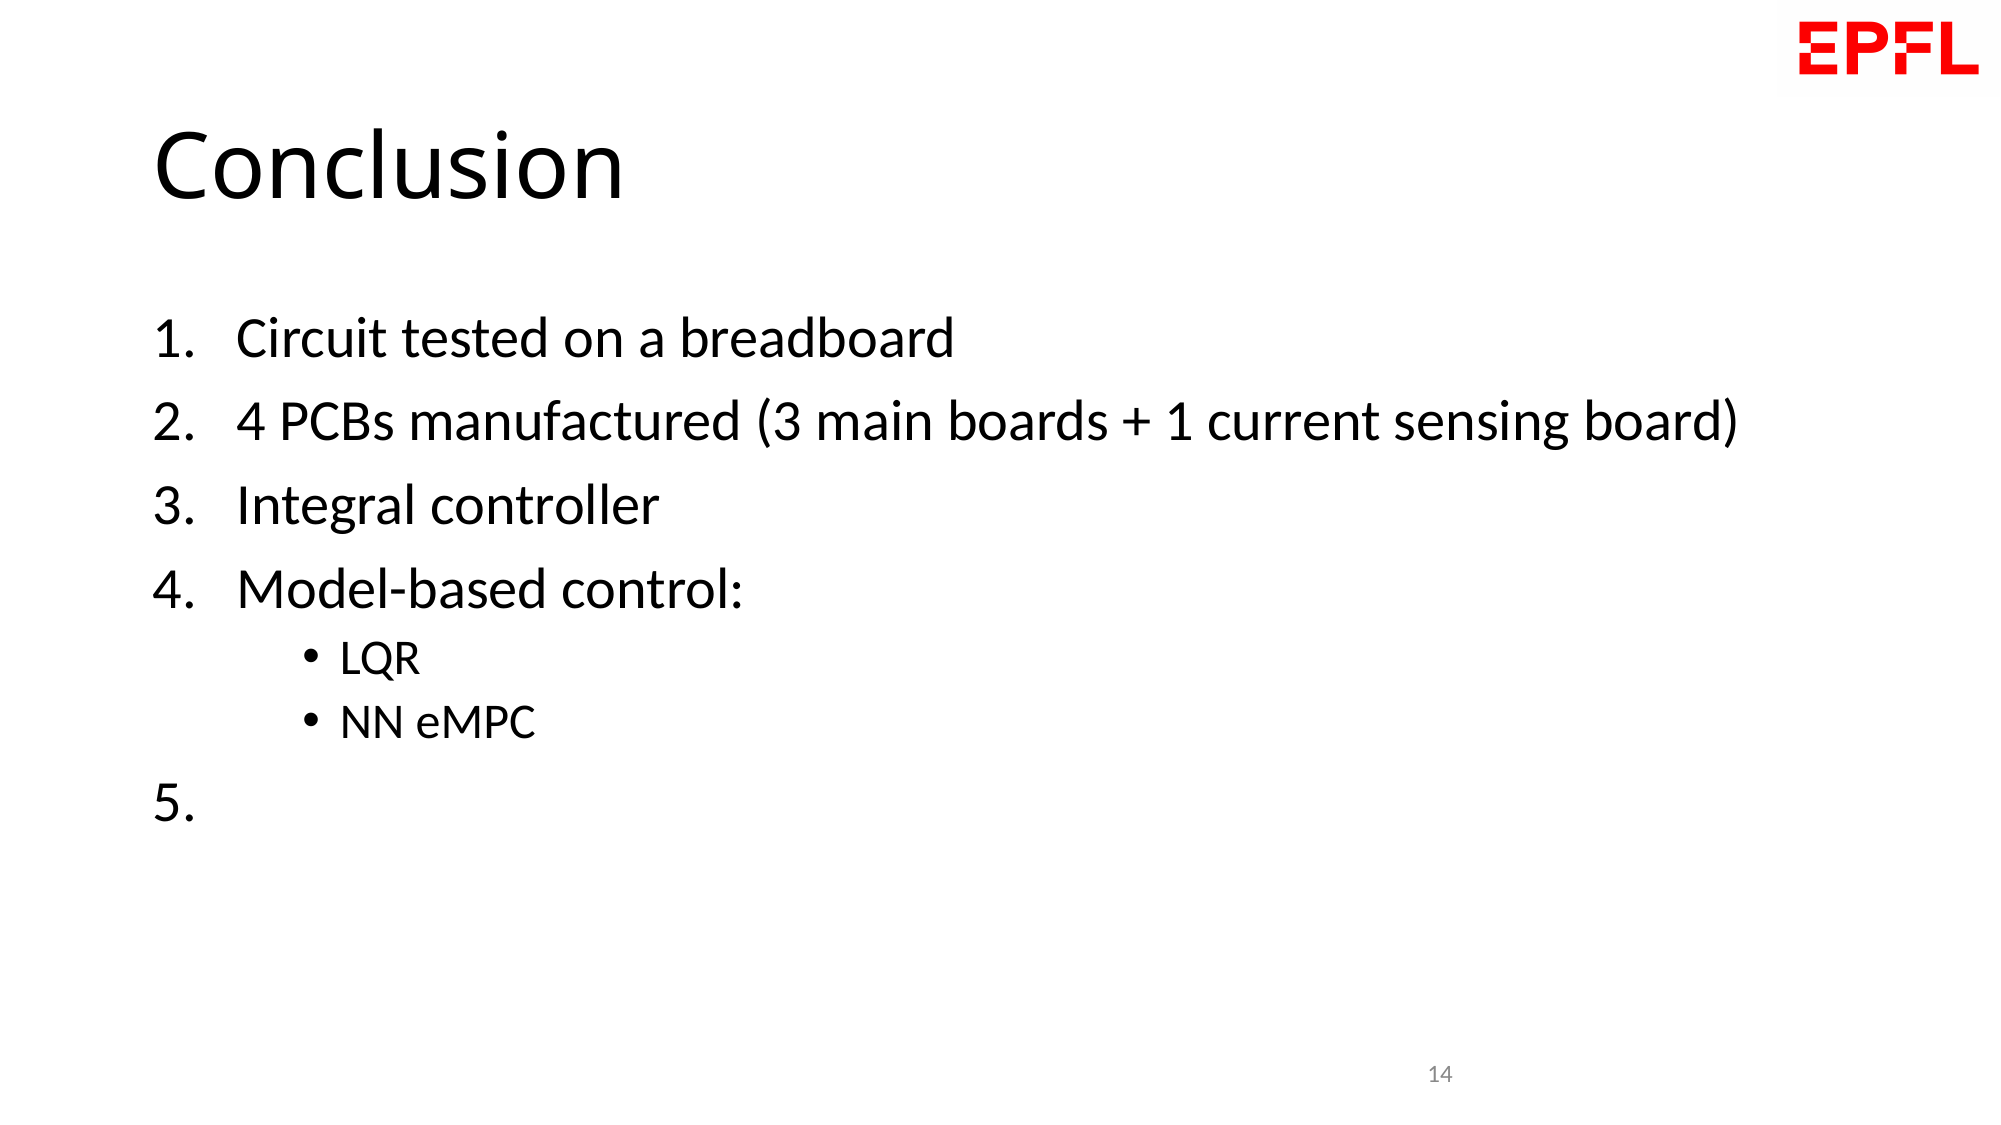

# Conclusion
Circuit tested on a breadboard
4 PCBs manufactured (3 main boards + 1 current sensing board)
Integral controller
Model-based control:
LQR
NN eMPC